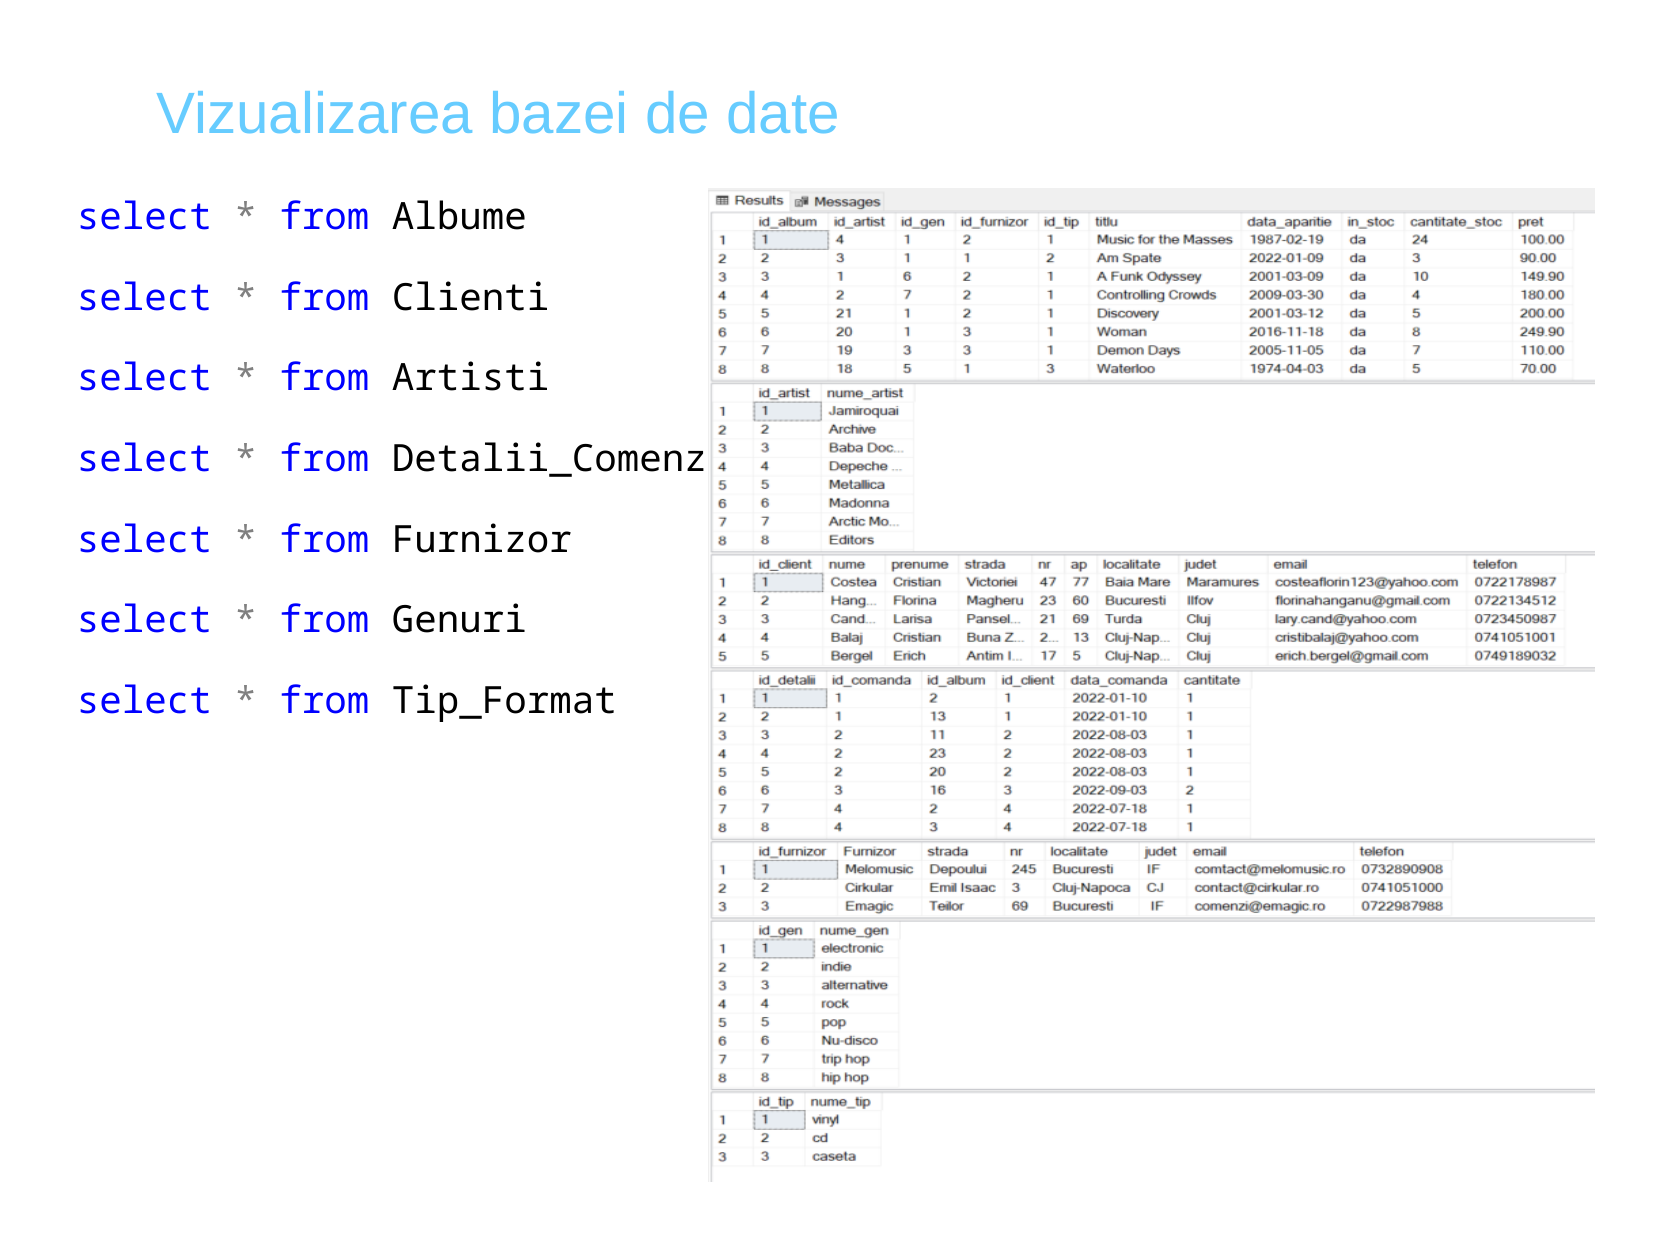

# Vizualizarea bazei de date
select * from Albume
select * from Clienti
select * from Artisti
select * from Detalii_Comenzi
select * from Furnizor
select * from Genuri
select * from Tip_Format